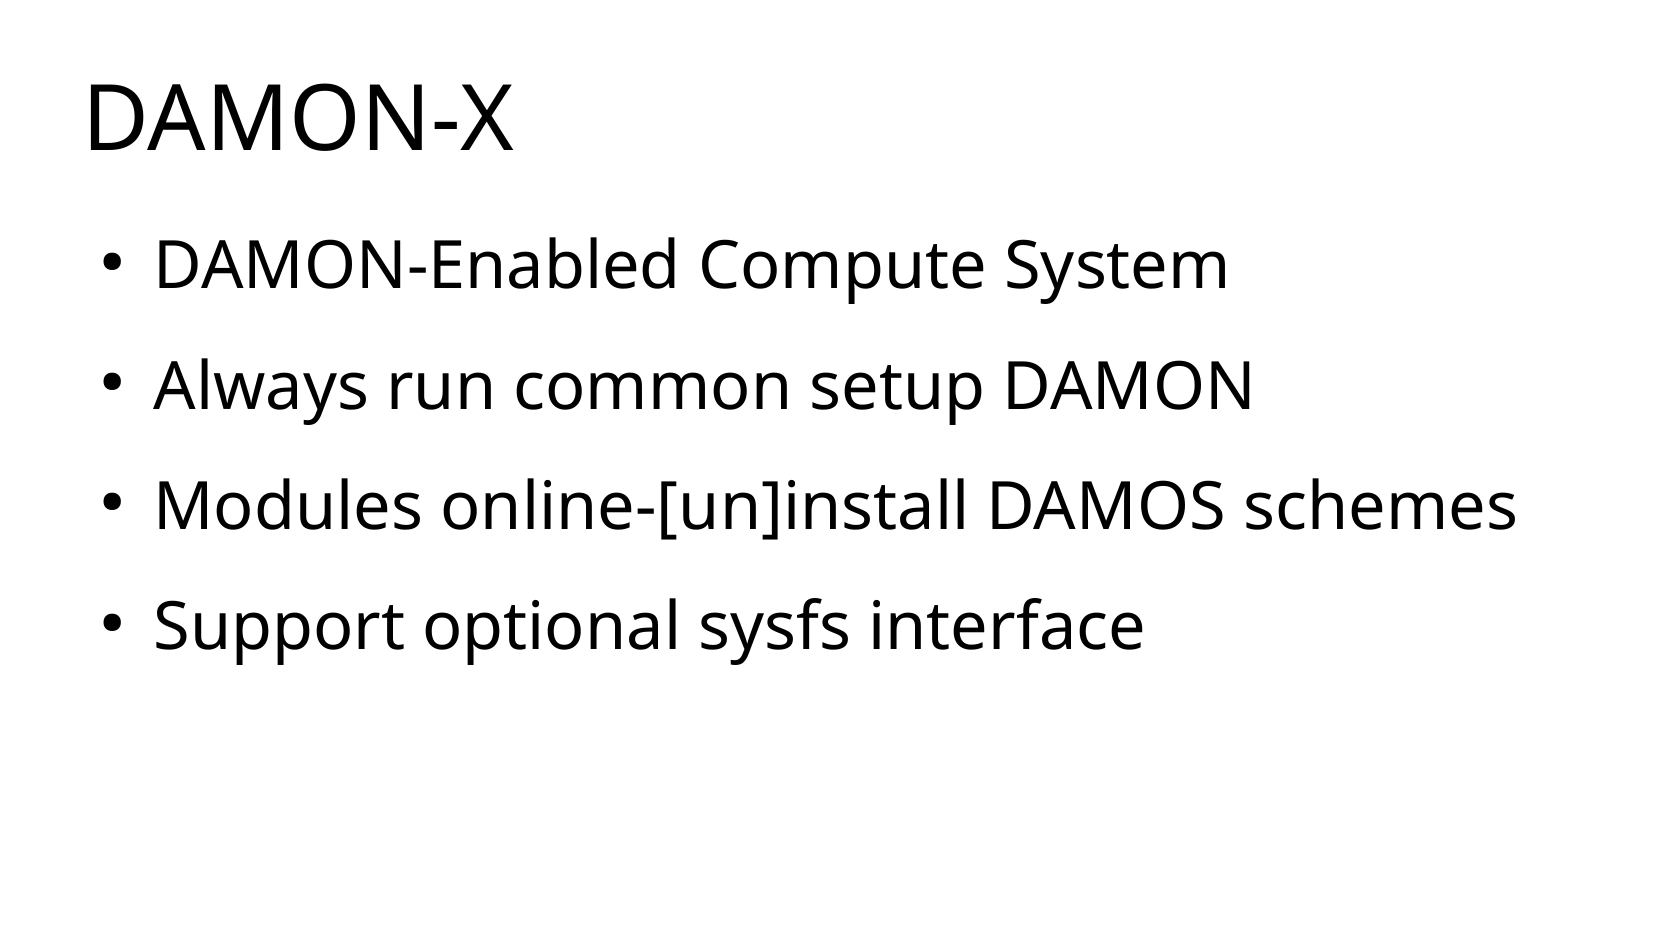

# DAMON-X
DAMON-Enabled Compute System
Always run common setup DAMON
Modules online-[un]install DAMOS schemes
Support optional sysfs interface